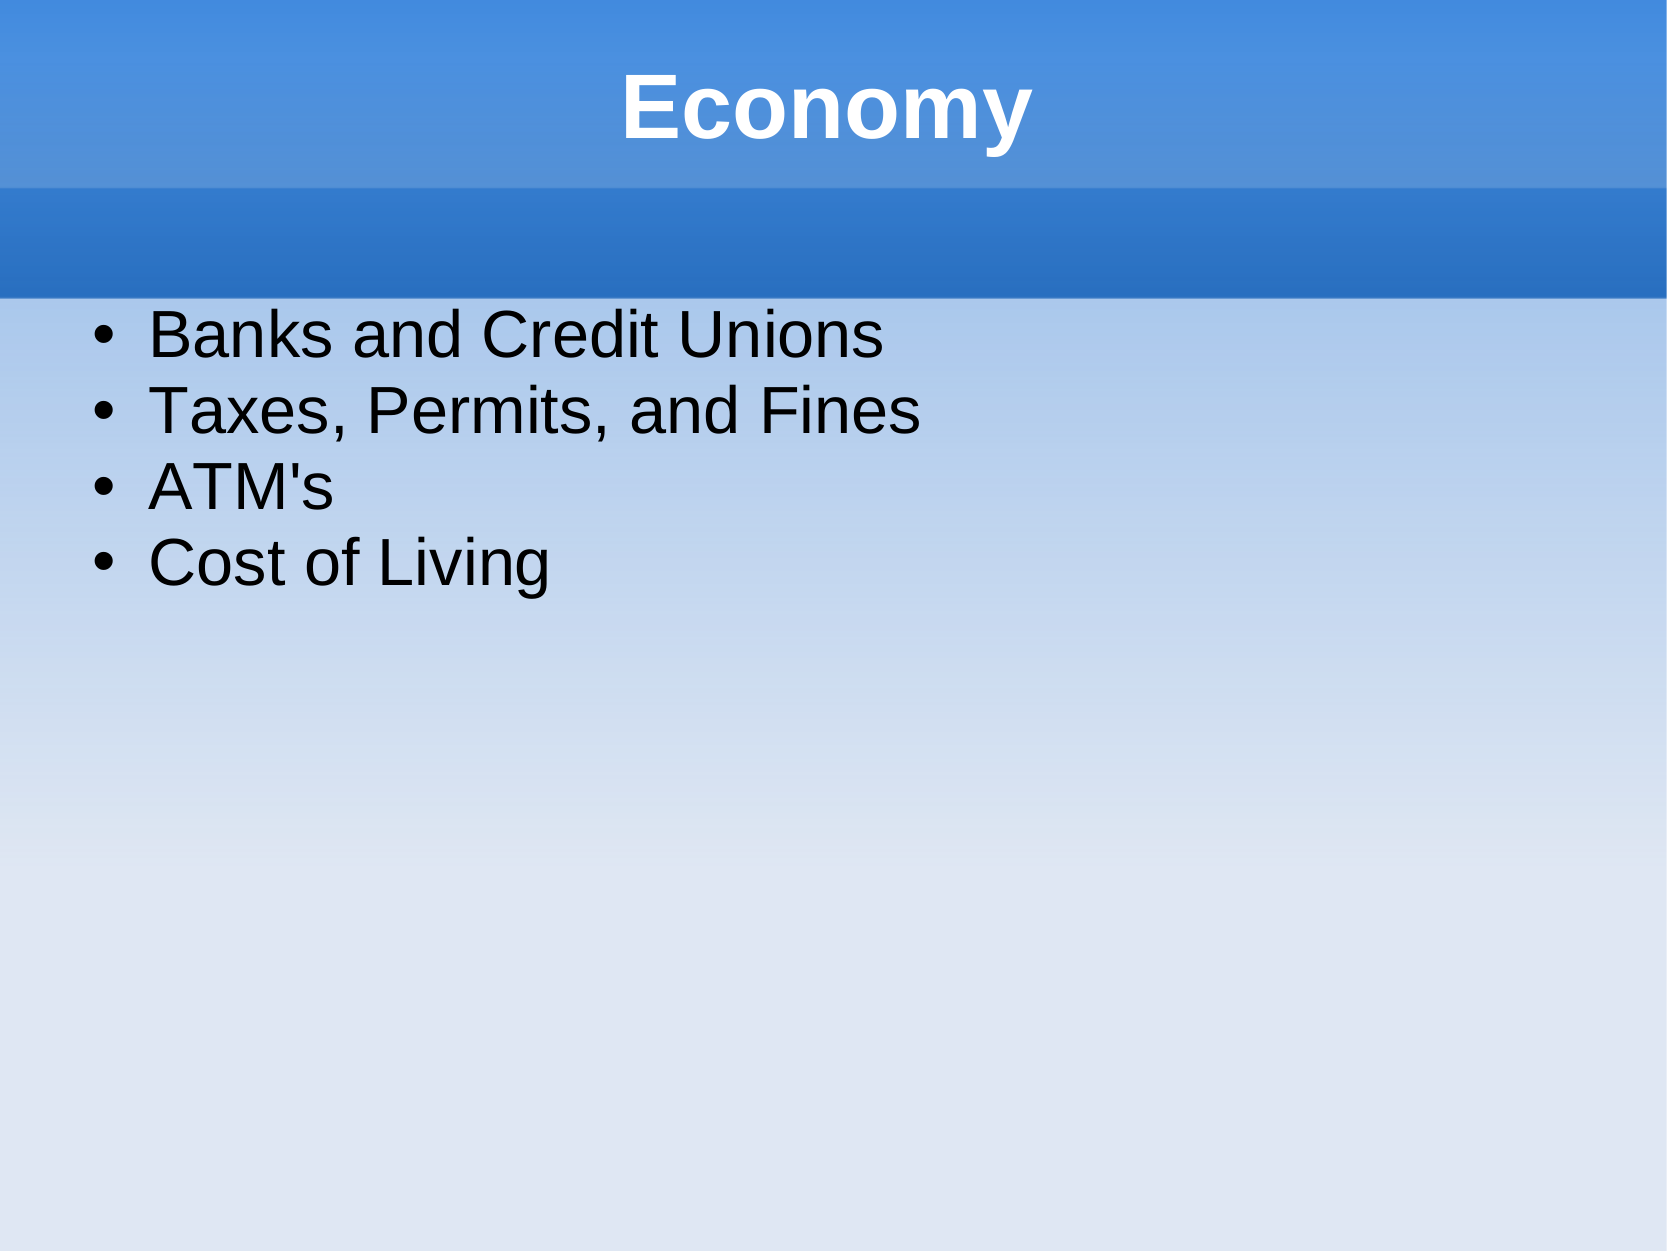

# Economy
Banks and Credit Unions
Taxes, Permits, and Fines
ATM's
Cost of Living